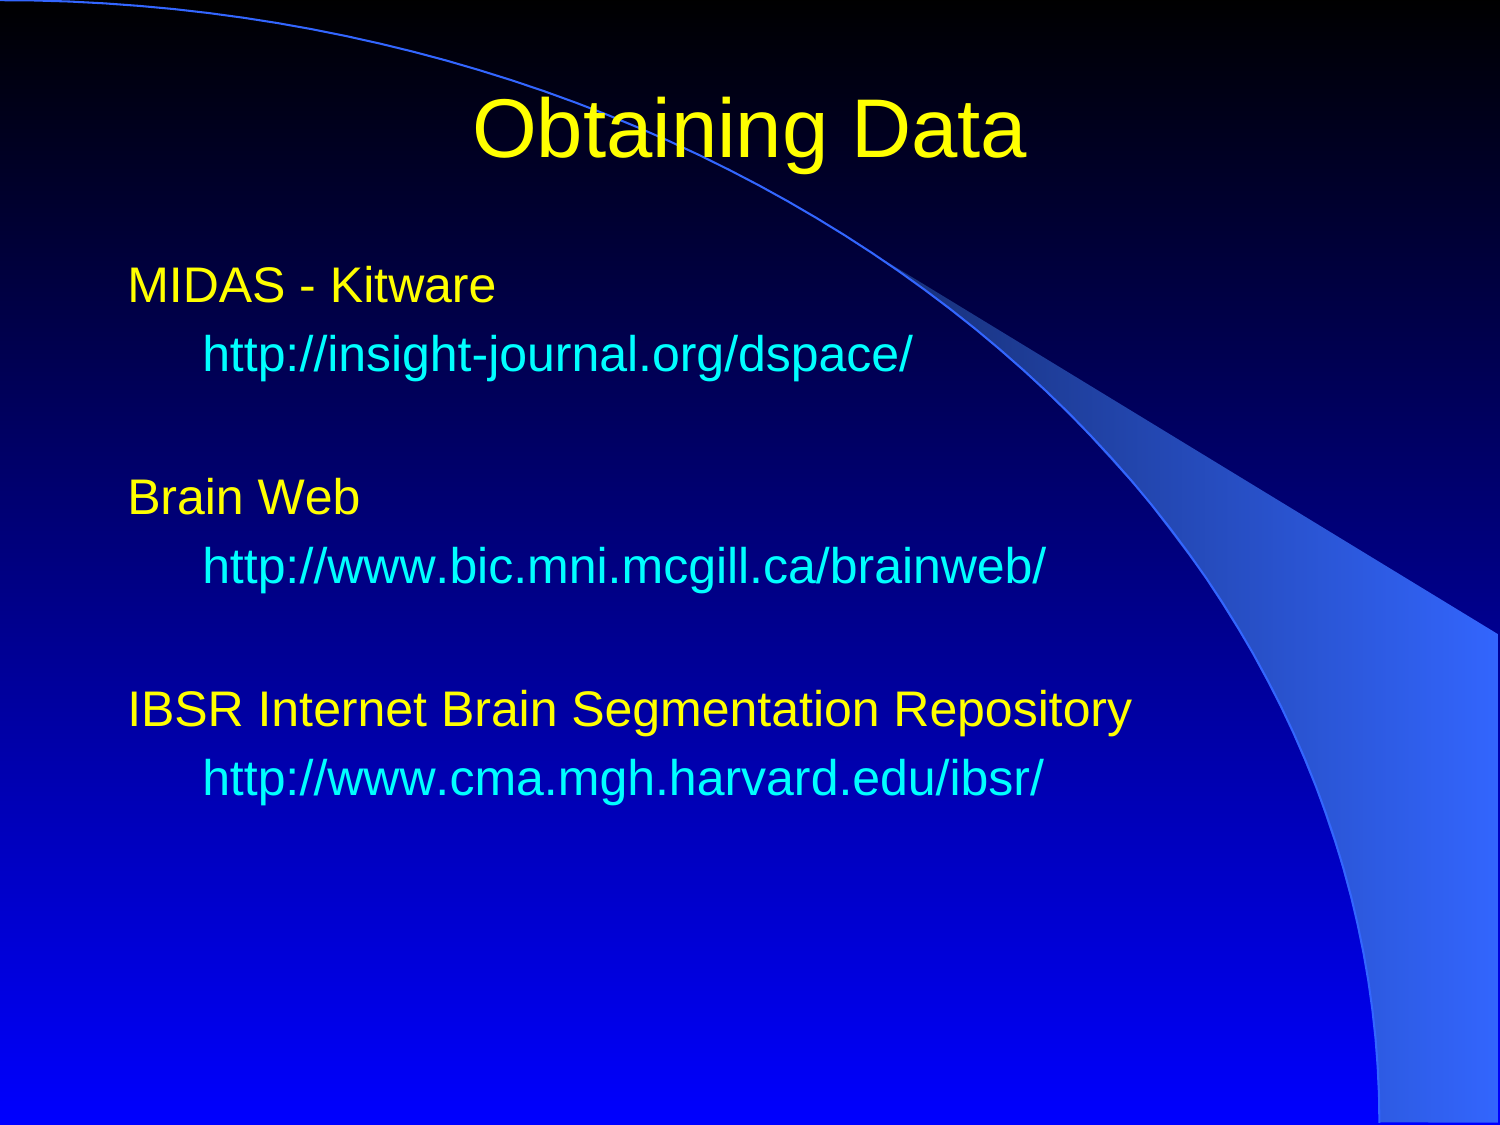

# Obtaining Data
MIDAS - Kitware
http://insight-journal.org/dspace/
Brain Web
http://www.bic.mni.mcgill.ca/brainweb/
IBSR Internet Brain Segmentation Repository
http://www.cma.mgh.harvard.edu/ibsr/